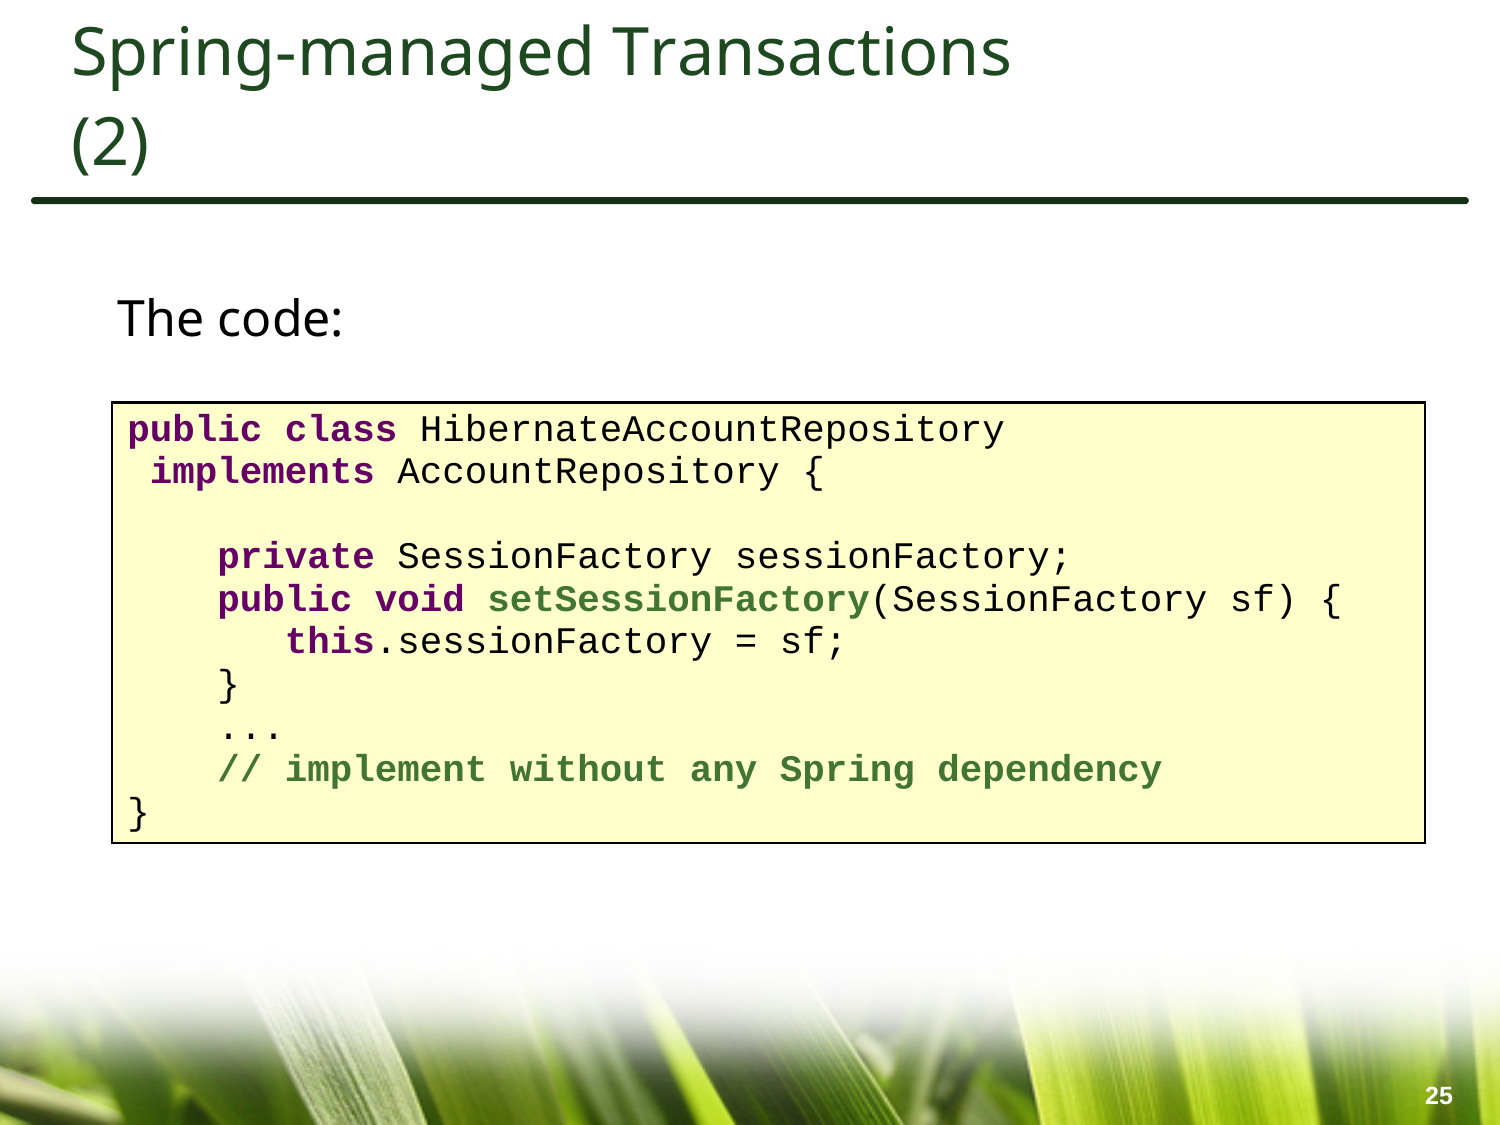

# Spring-managed Transactions (2)
The code:
public class HibernateAccountRepository
 implements AccountRepository {
 private SessionFactory sessionFactory;
 public void setSessionFactory(SessionFactory sf) {
 this.sessionFactory = sf;
 }
 ...
 // implement without any Spring dependency
}